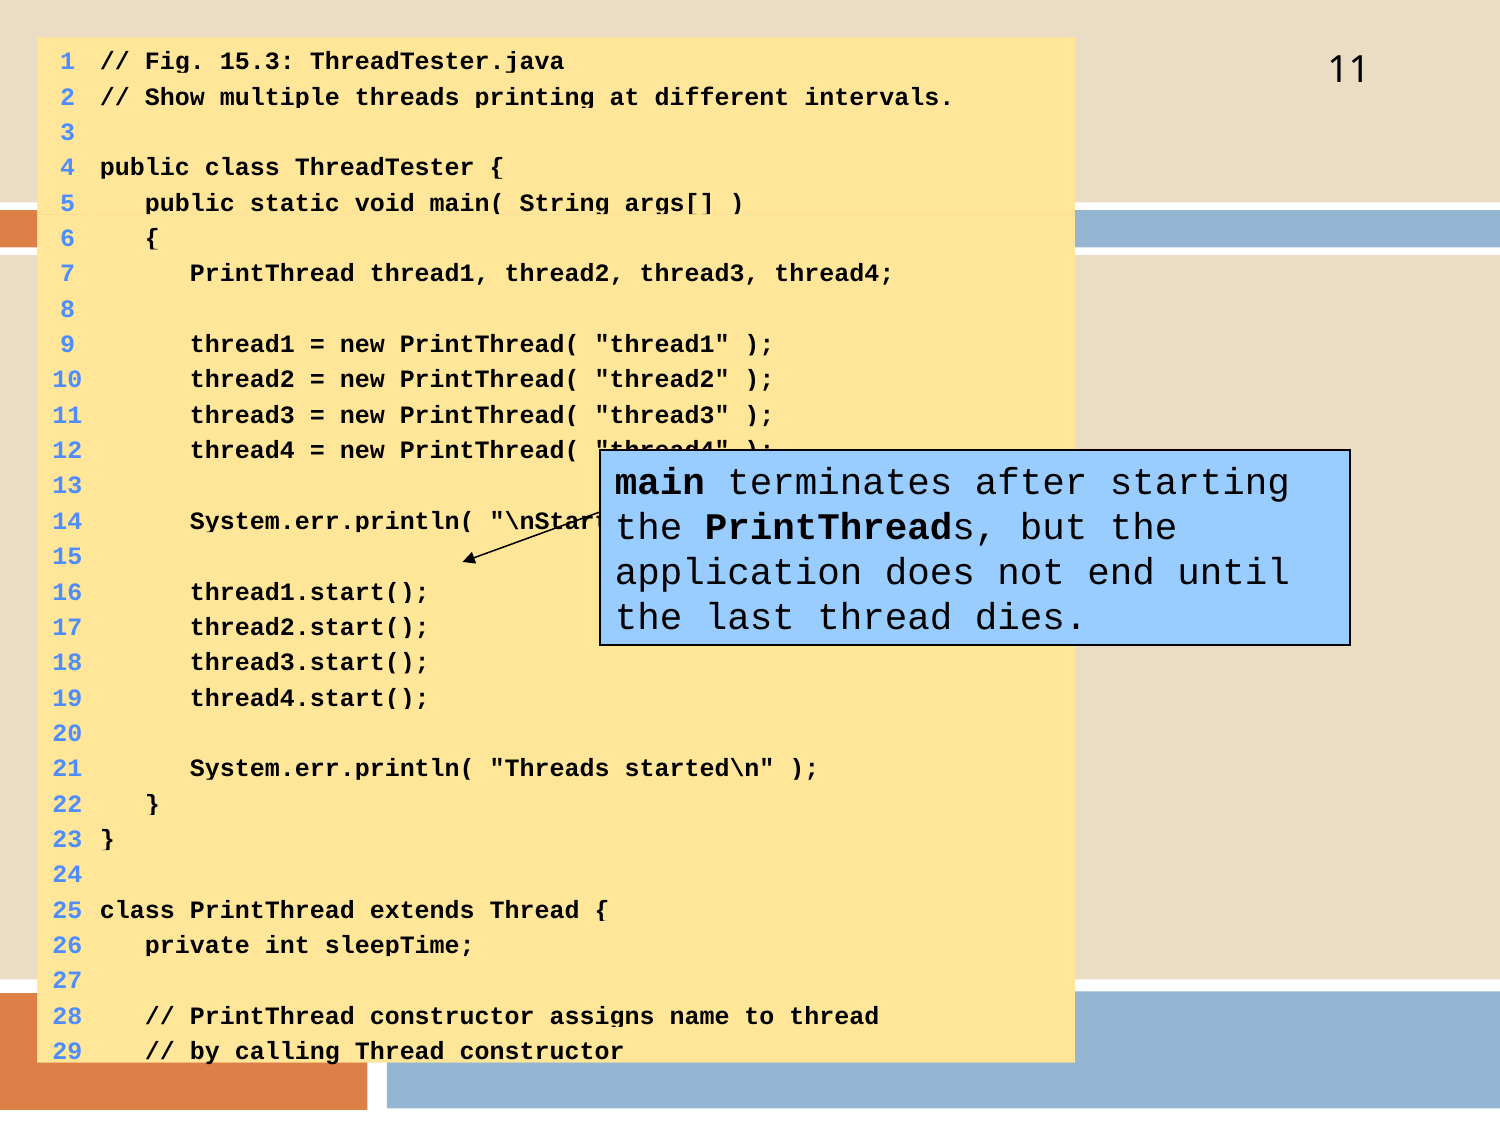

1	// Fig. 15.3: ThreadTester.java
	2	// Show multiple threads printing at different intervals.
	3
	4	public class ThreadTester {
	5	 public static void main( String args[] )
	6	 {
	7	 PrintThread thread1, thread2, thread3, thread4;
	8
	9	 thread1 = new PrintThread( "thread1" );
	10	 thread2 = new PrintThread( "thread2" );
	11	 thread3 = new PrintThread( "thread3" );
	12	 thread4 = new PrintThread( "thread4" );
	13
	14	 System.err.println( "\nStarting threads" );
	15
	16	 thread1.start();
	17	 thread2.start();
	18	 thread3.start();
	19	 thread4.start();
	20
	21	 System.err.println( "Threads started\n" );
	22	 }
	23	}
	24
	25	class PrintThread extends Thread {
	26	 private int sleepTime;
	27
	28	 // PrintThread constructor assigns name to thread
	29	 // by calling Thread constructor
main terminates after starting the PrintThreads, but the application does not end until the last thread dies.
#
Class ThreadTester
1. main
1.1 Initialize objects
1.2 start
---------------
Class PrintThread
1. extends Thread
1.1 Instance variable